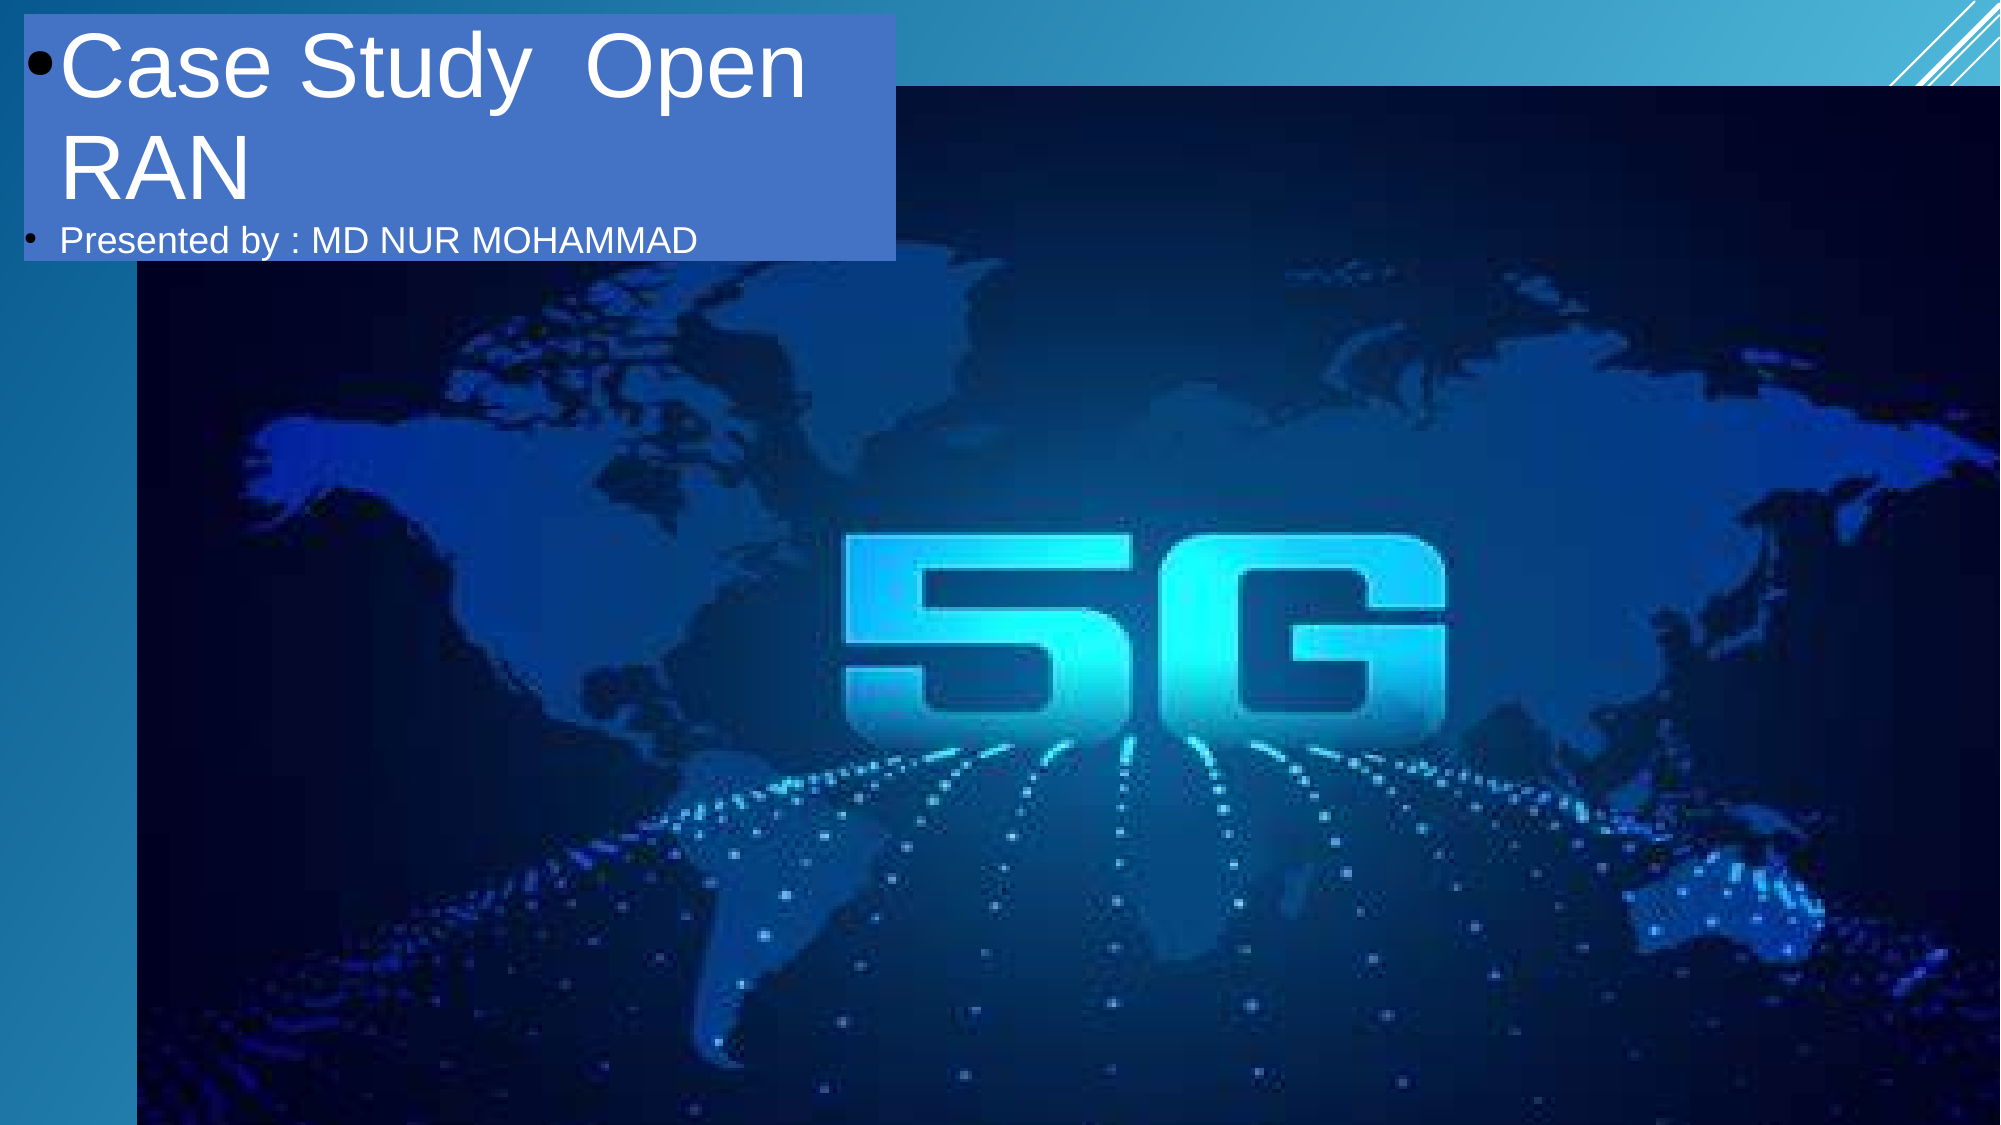

| Case Study Open RAN Presented by : MD NUR MOHAMMAD |
| --- |